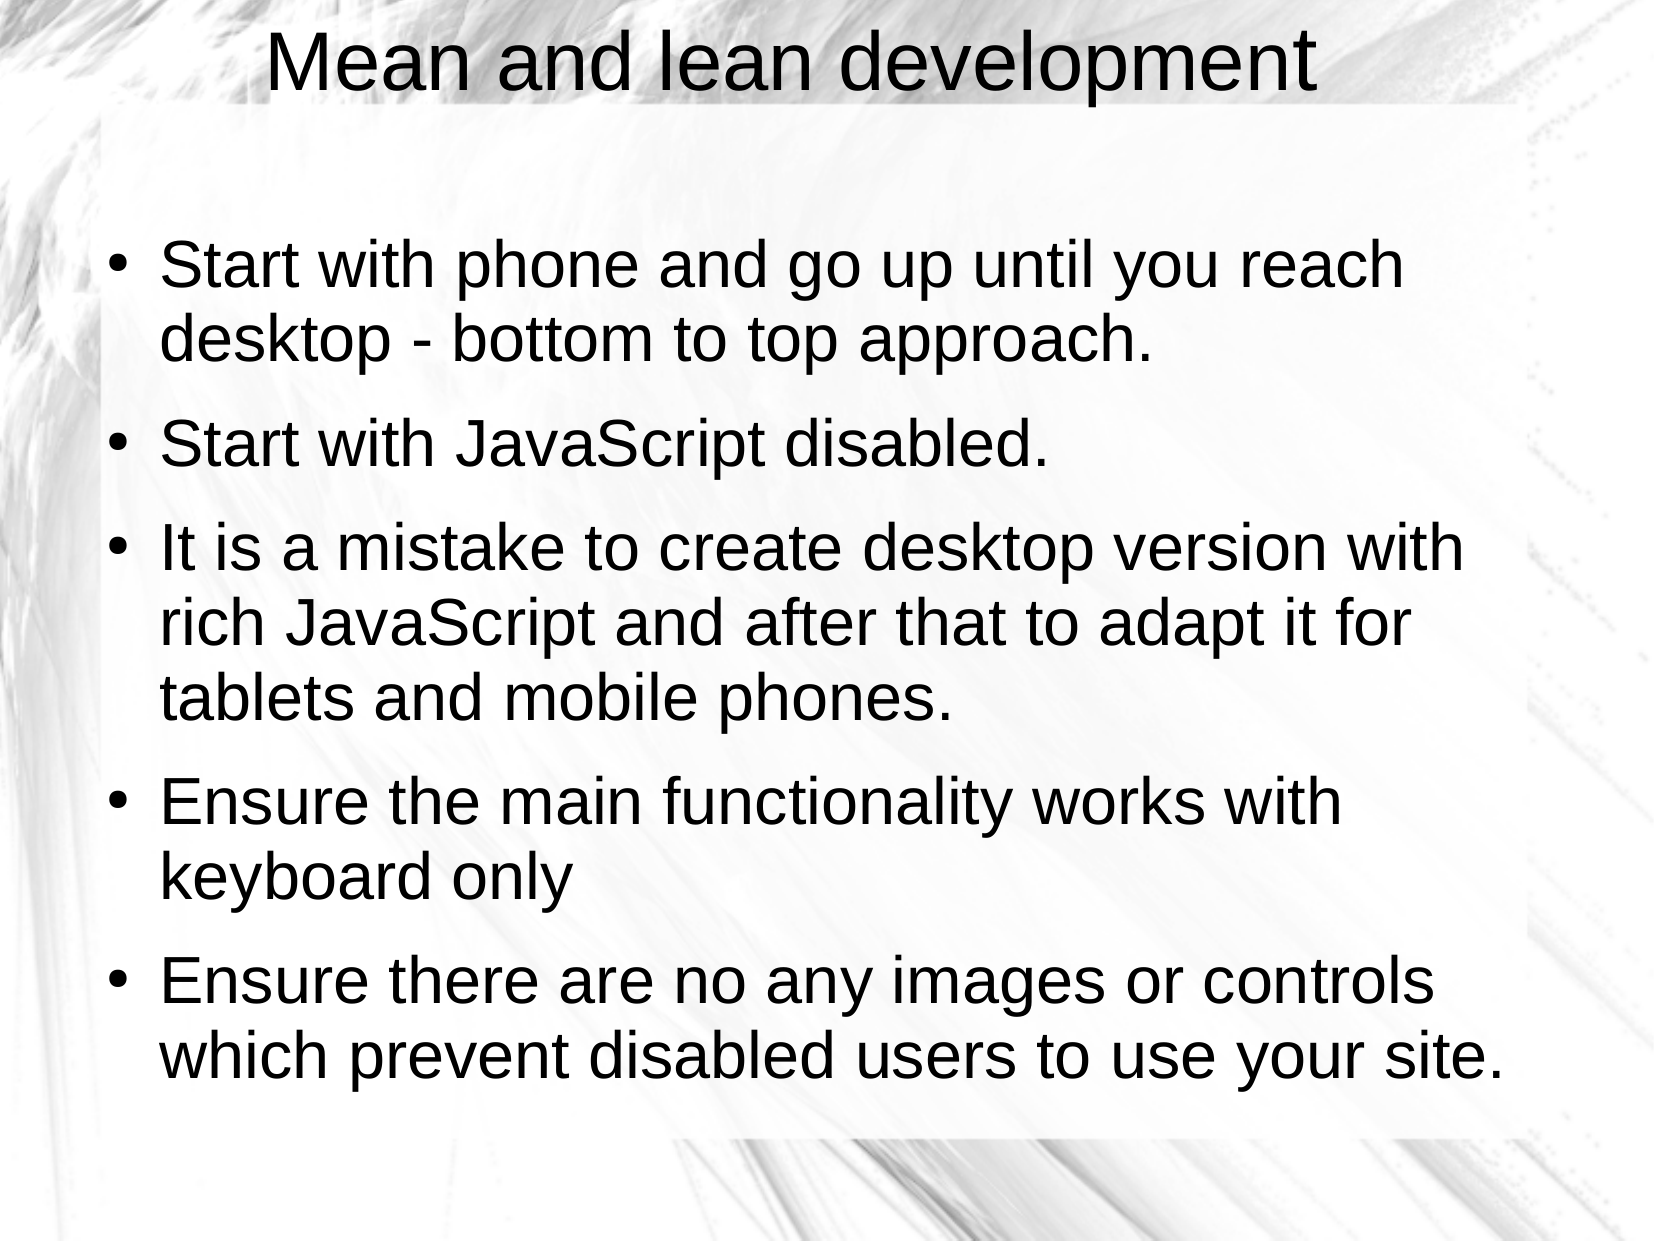

# Mean and lean development
Start with phone and go up until you reach desktop - bottom to top approach.
Start with JavaScript disabled.
It is a mistake to create desktop version with rich JavaScript and after that to adapt it for tablets and mobile phones.
Ensure the main functionality works with keyboard only
Ensure there are no any images or controls which prevent disabled users to use your site.